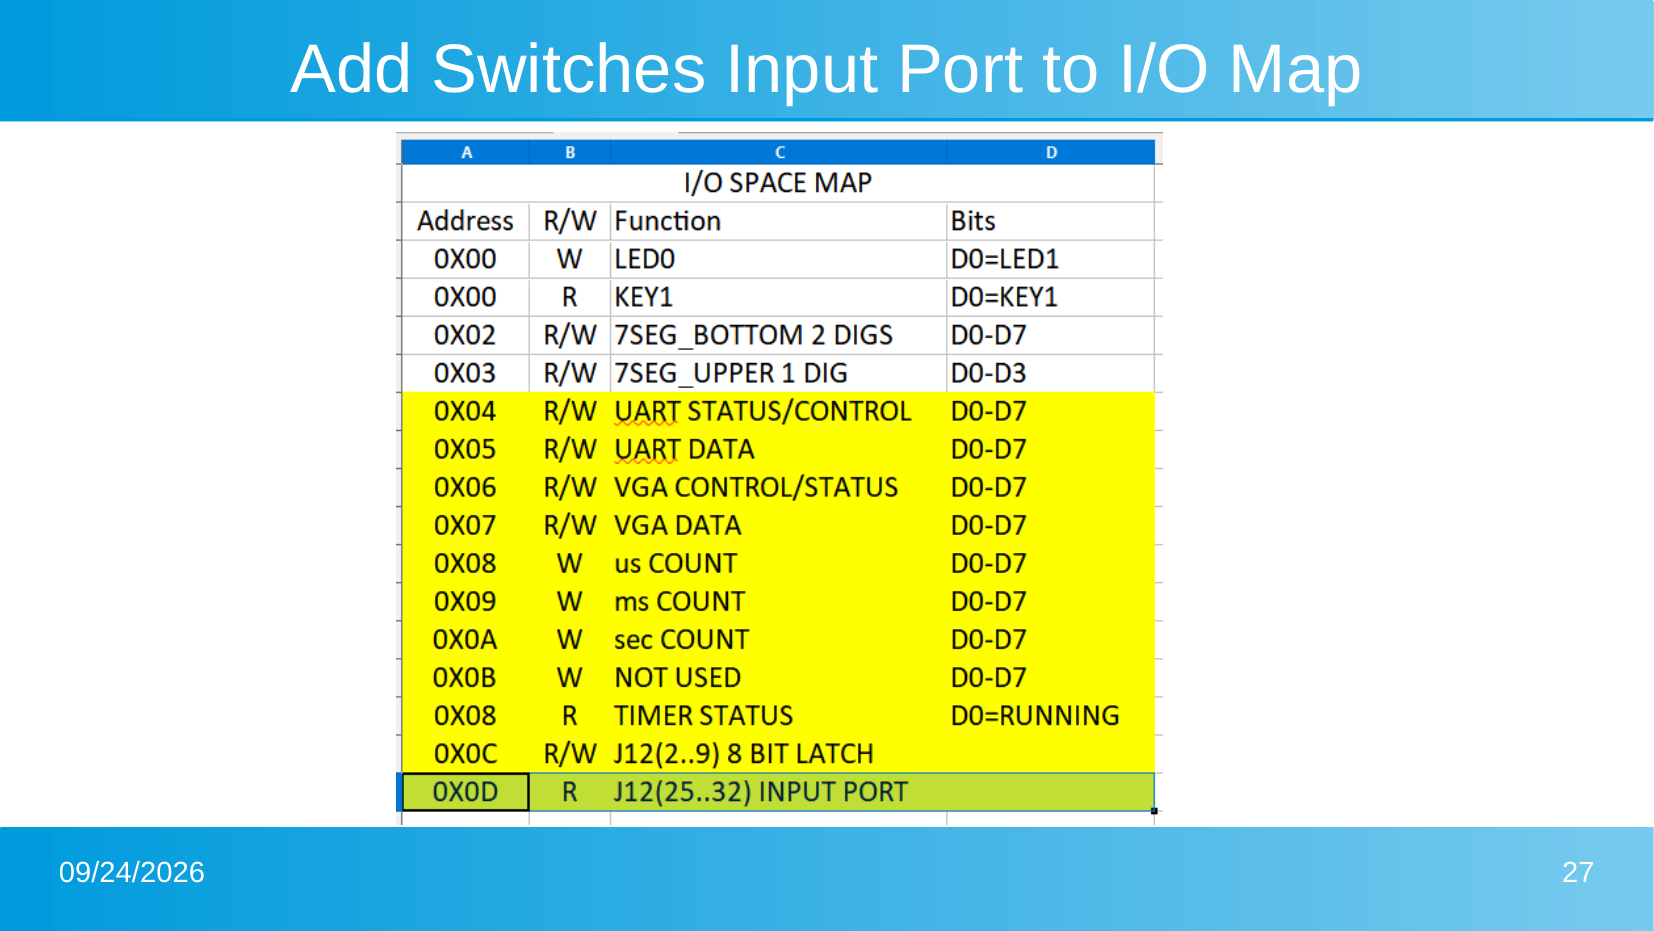

# Add Switches Input Port to I/O Map
27